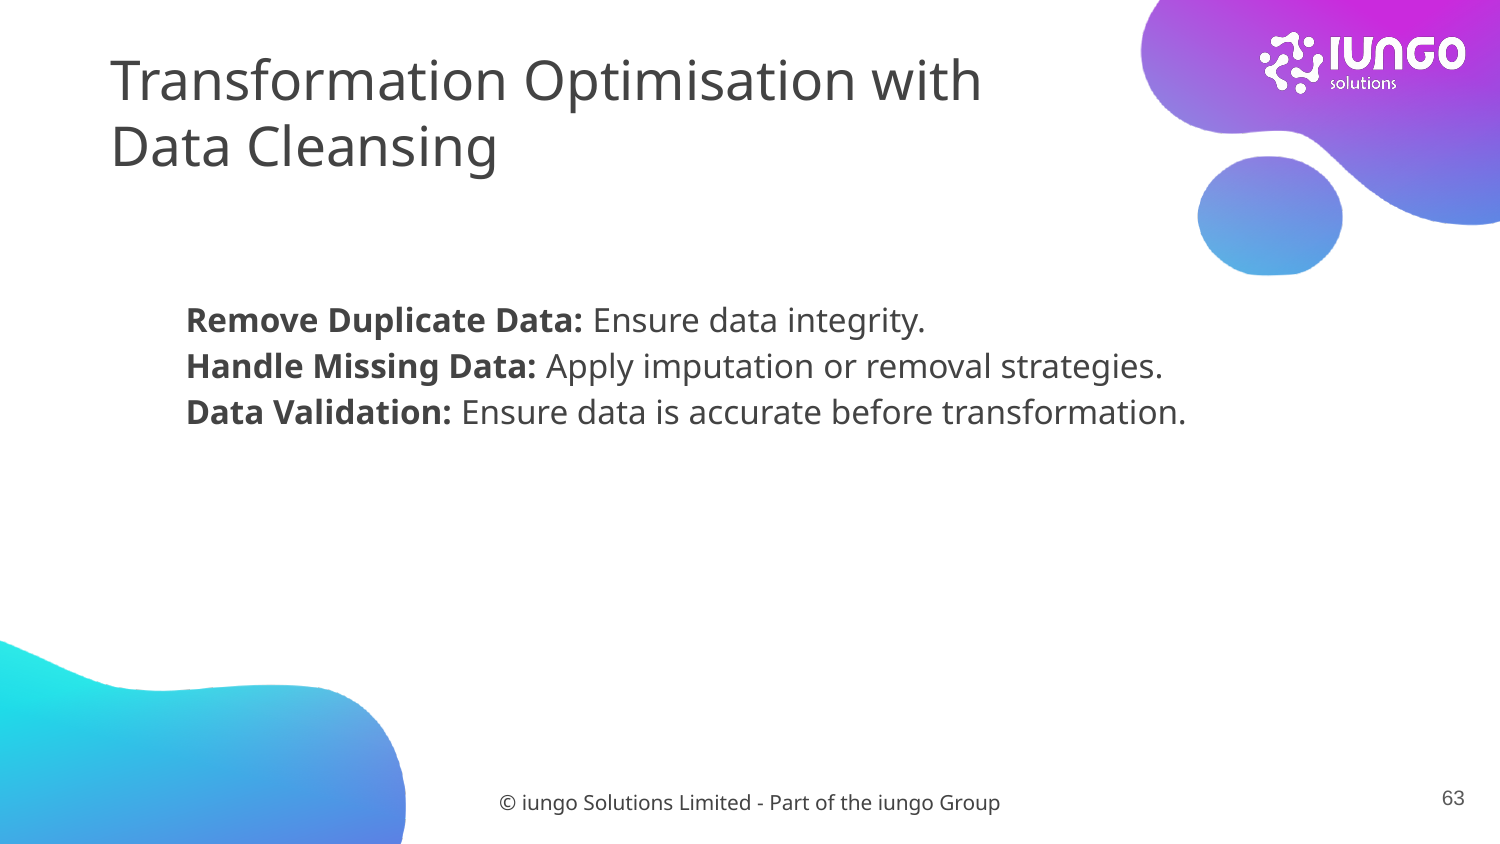

# Transformation Optimisation with Data Cleansing
Remove Duplicate Data: Ensure data integrity.
Handle Missing Data: Apply imputation or removal strategies.
Data Validation: Ensure data is accurate before transformation.